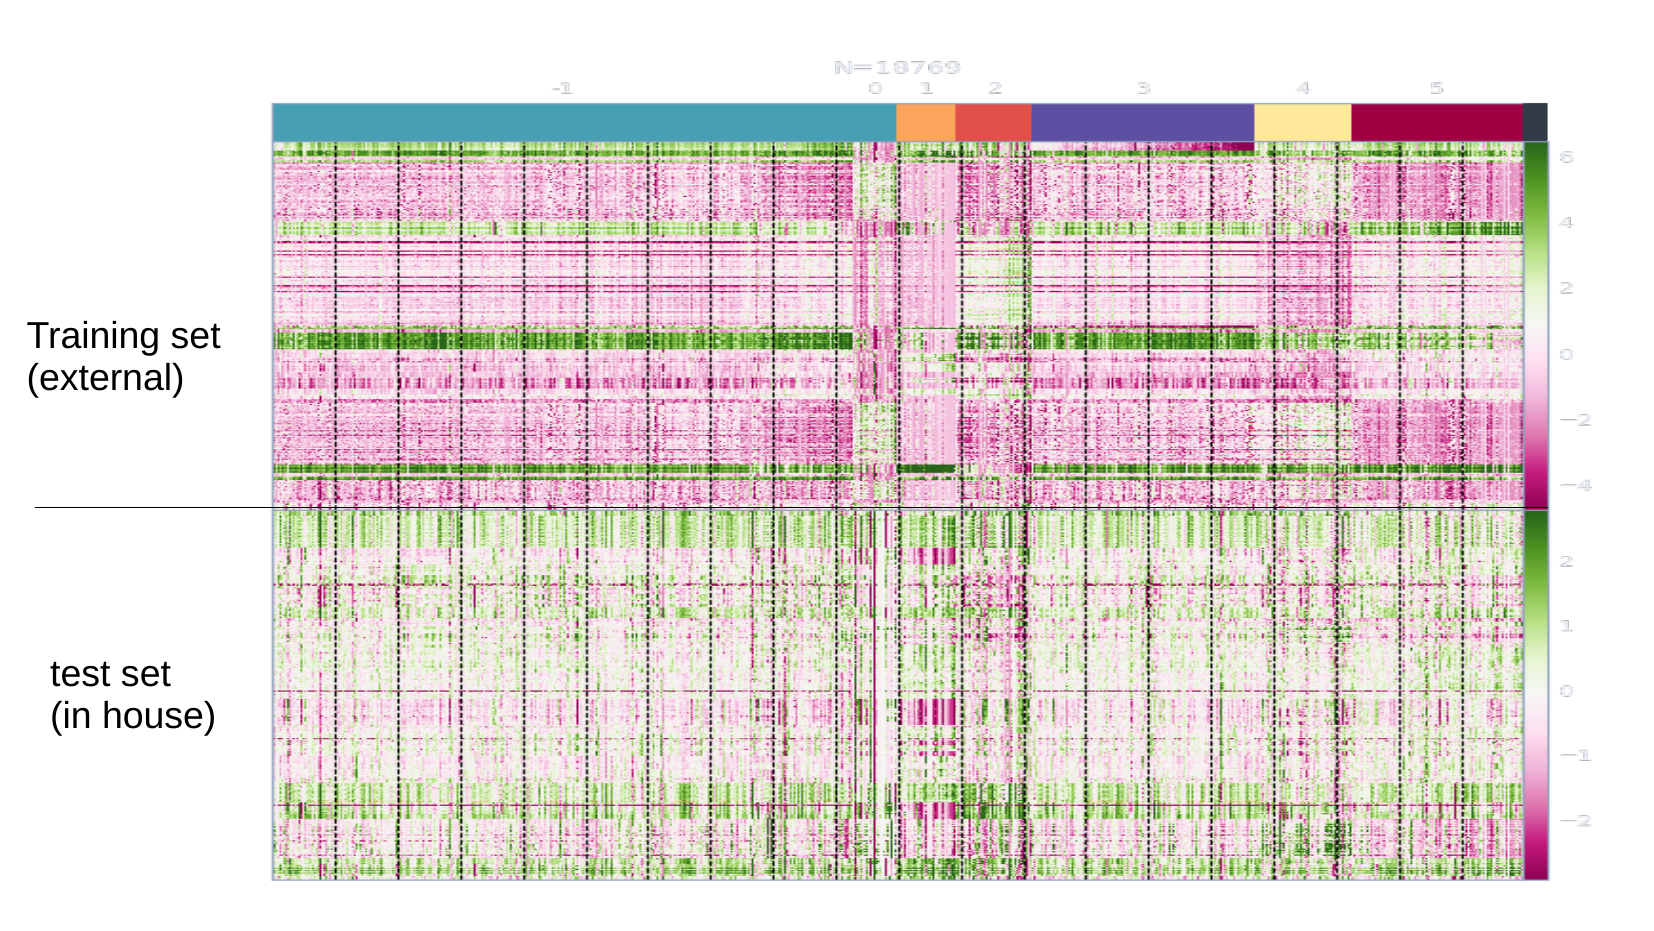

#
Training set
(external)
test set
(in house)